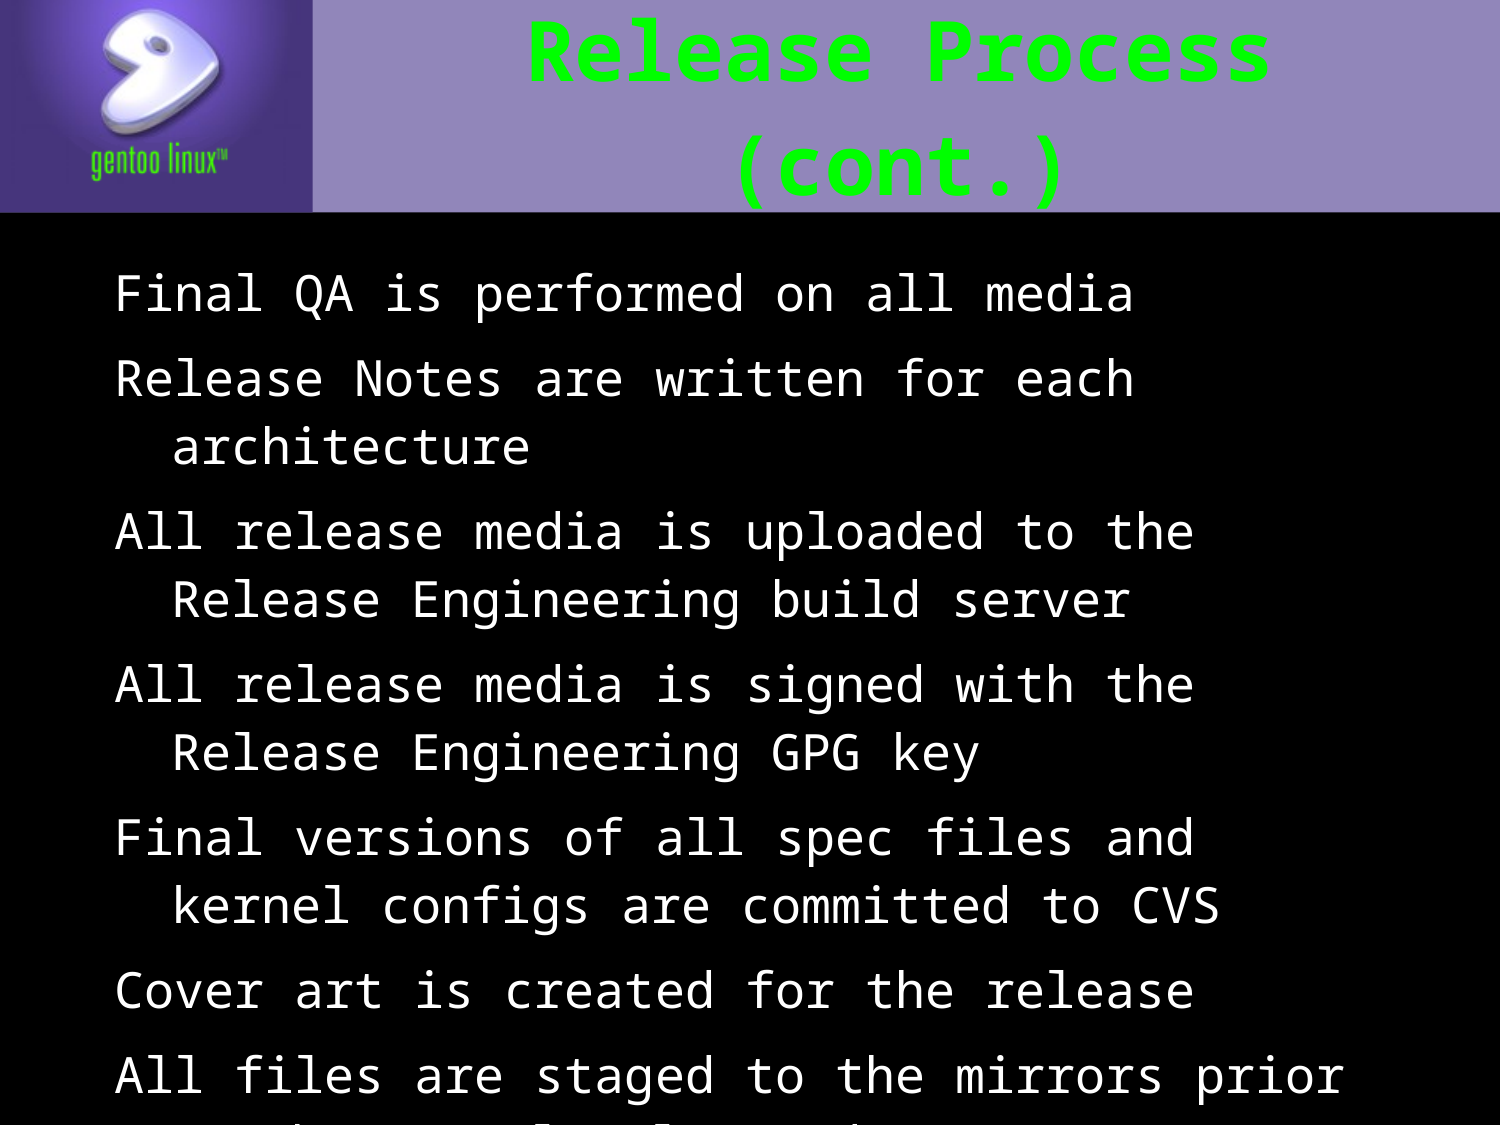

# Release Process (cont.)
Final QA is performed on all media
Release Notes are written for each architecture
All release media is uploaded to the Release Engineering build server
All release media is signed with the Release Engineering GPG key
Final versions of all spec files and kernel configs are committed to CVS
Cover art is created for the release
All files are staged to the mirrors prior to the actual release date
Release!